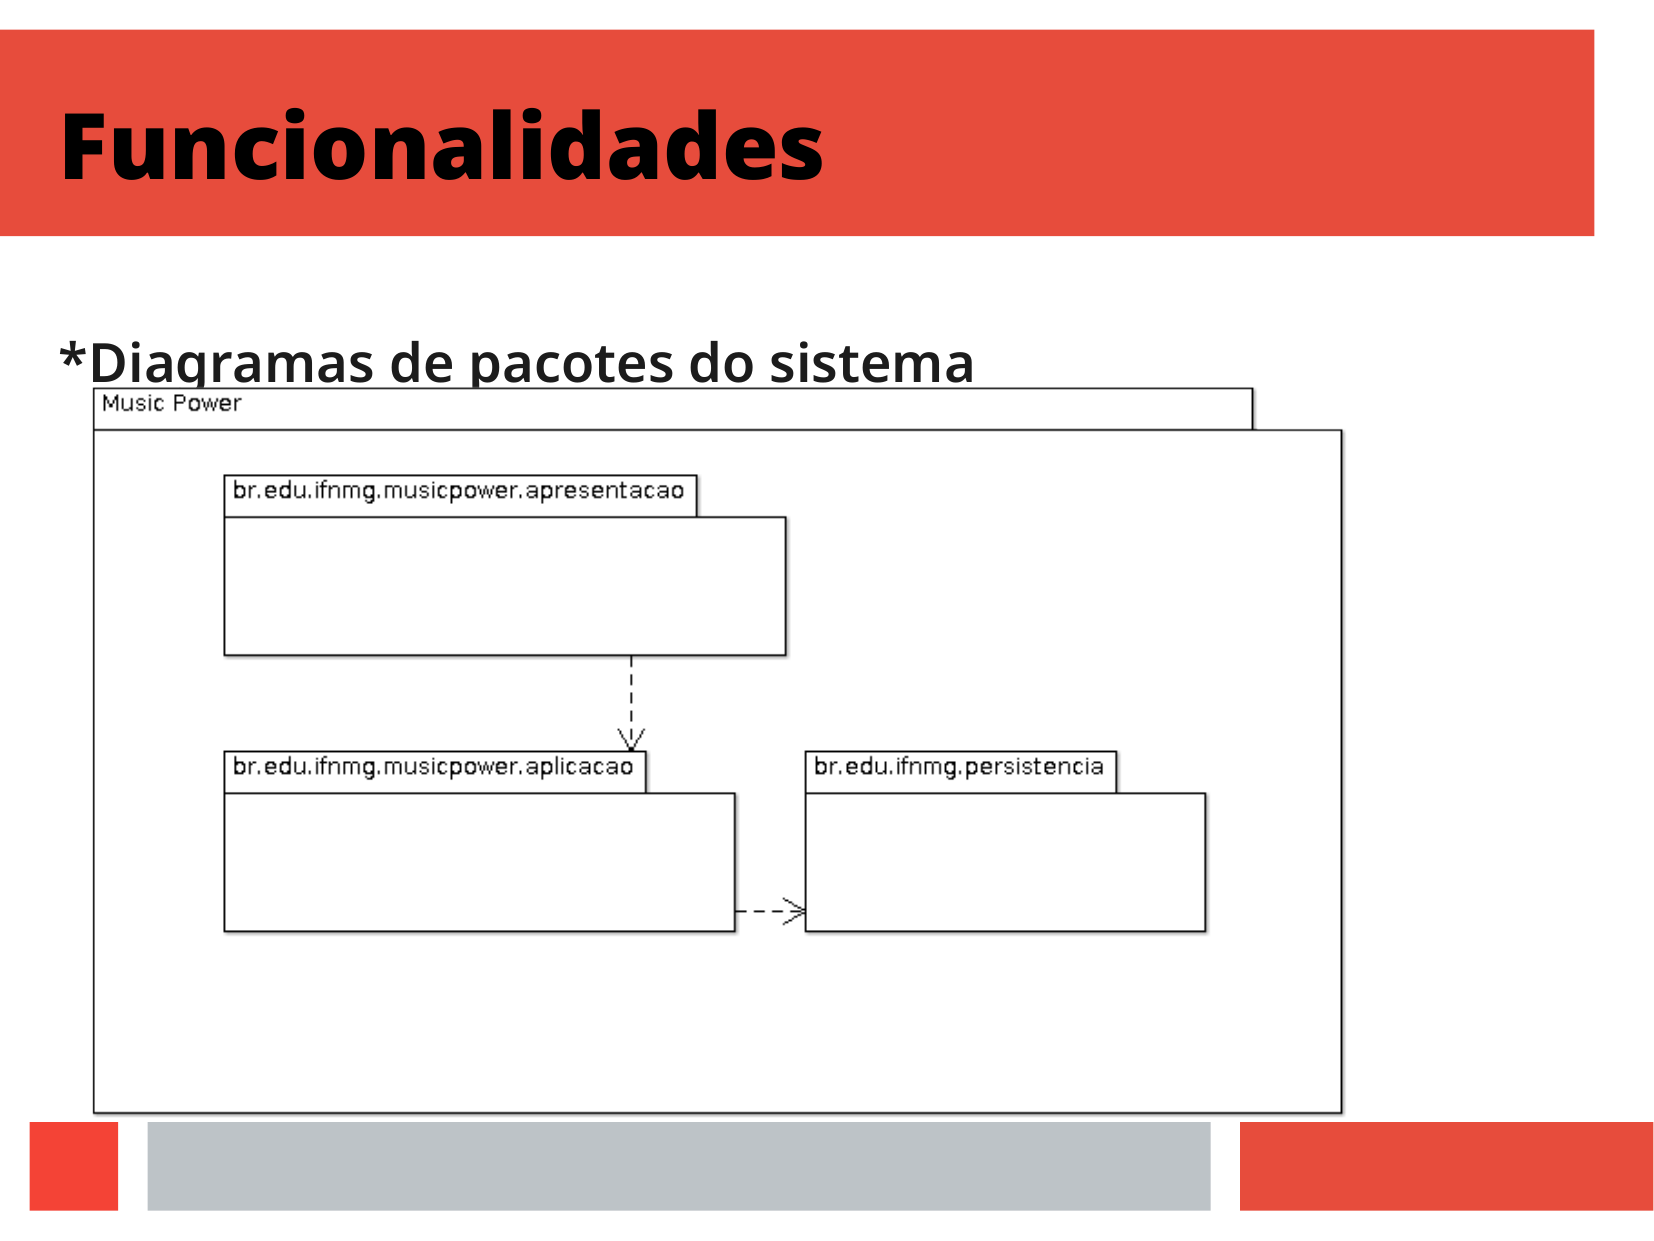

# Funcionalidades
*Diagramas de pacotes do sistema